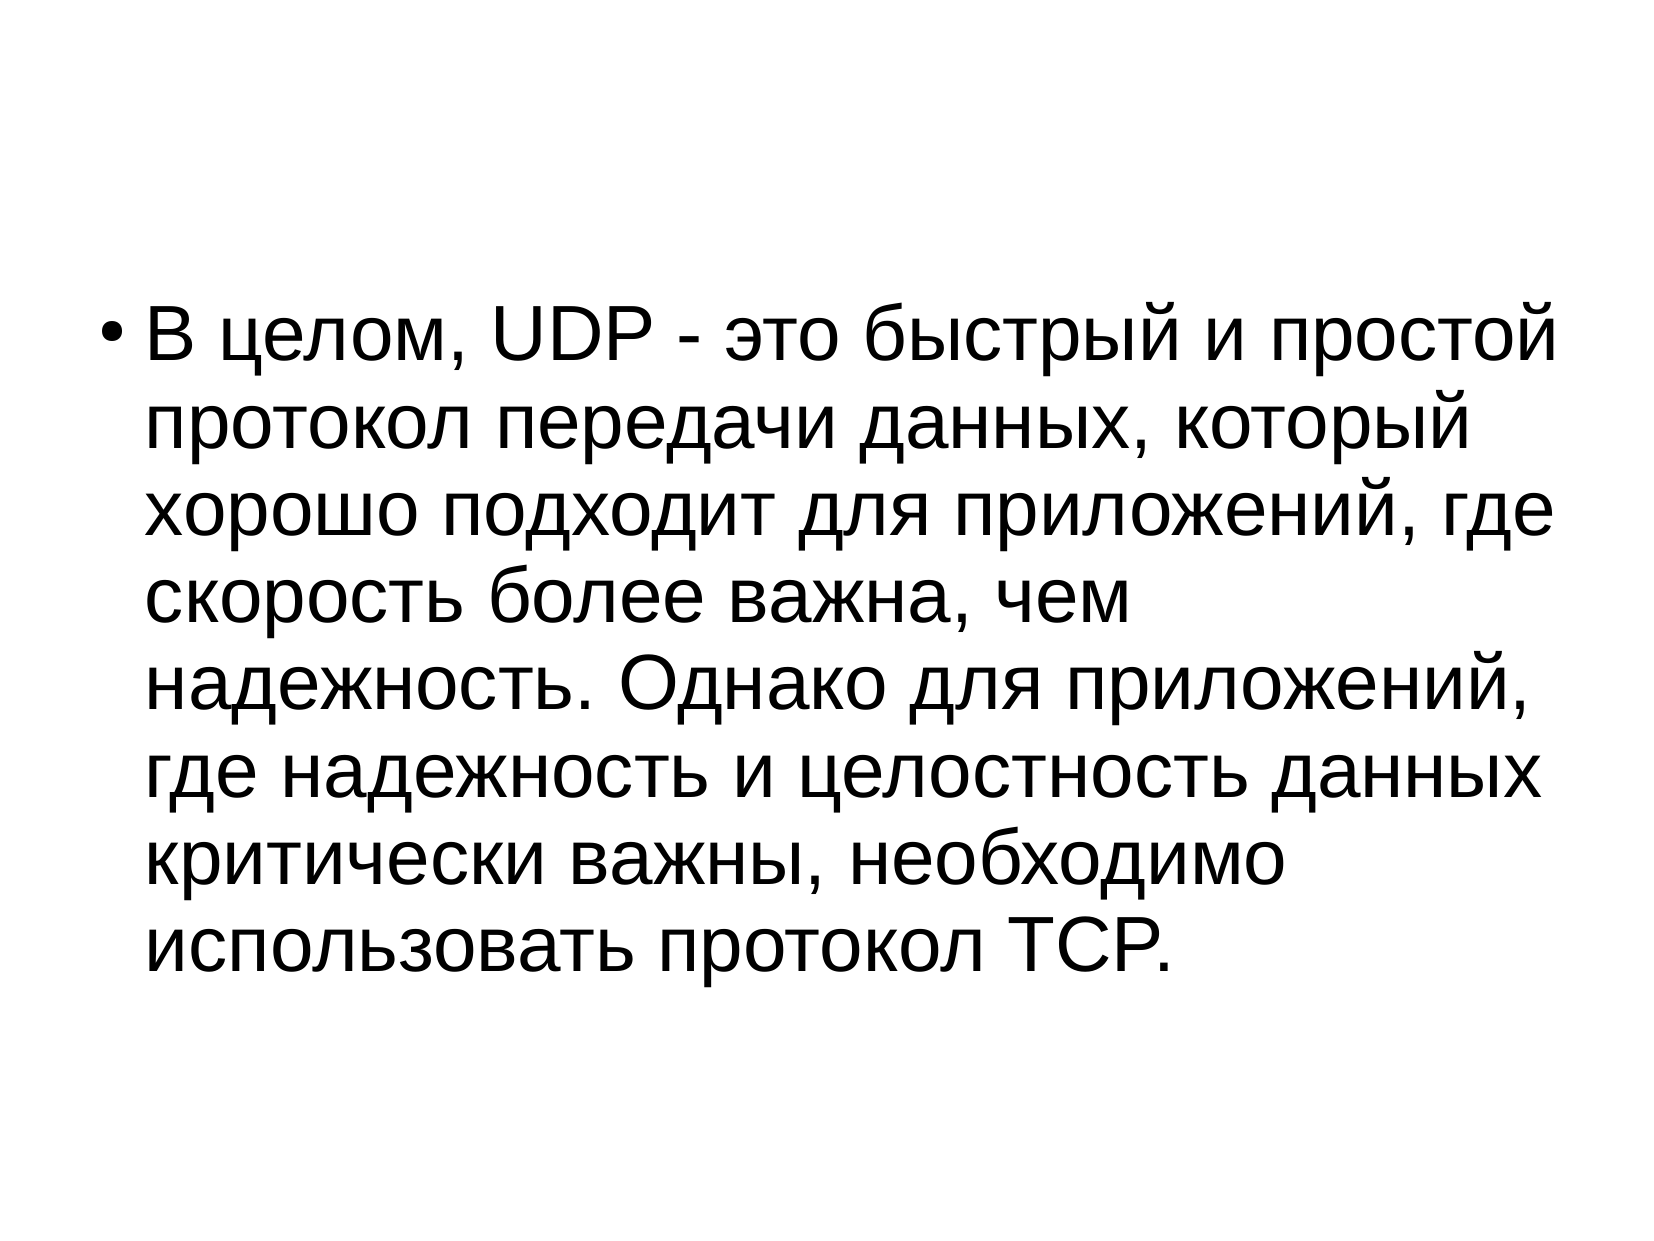

# В целом, UDP - это быстрый и простой протокол передачи данных, который хорошо подходит для приложений, где скорость более важна, чем надежность. Однако для приложений, где надежность и целостность данных критически важны, необходимо использовать протокол TCP.